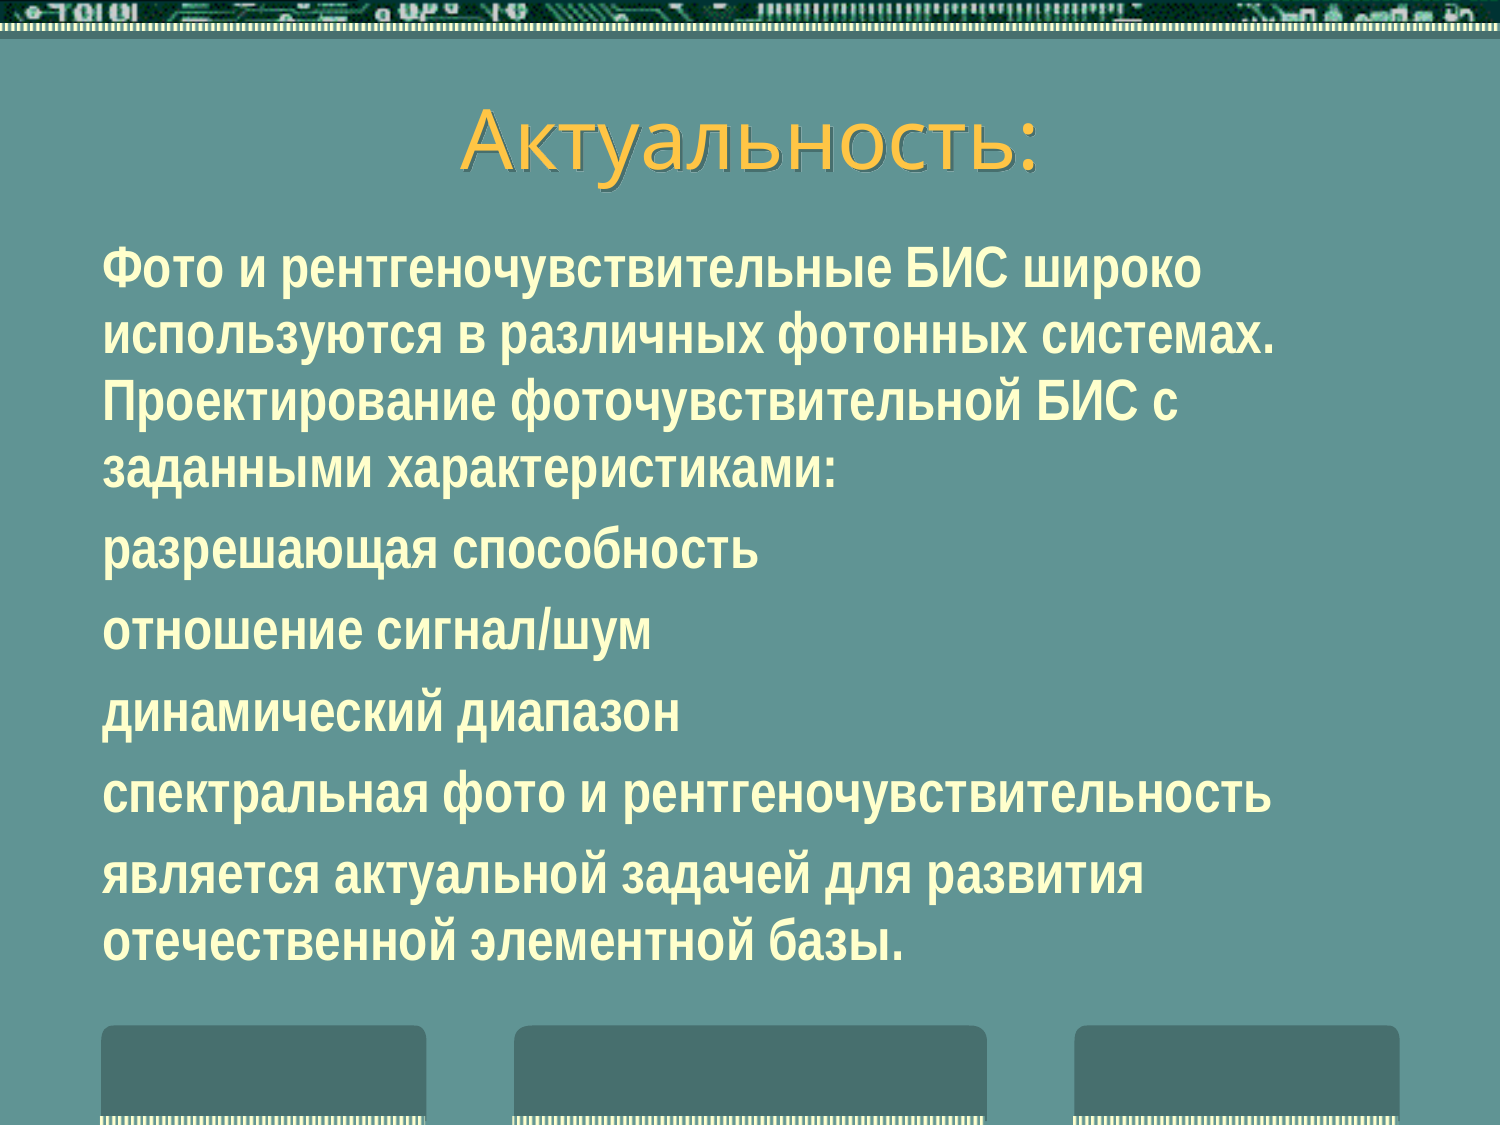

# Актуальность:
Фото и рентгеночувствительные БИС широко используются в различных фотонных системах. Проектирование фоточувствительной БИС с заданными характеристиками:
разрешающая способность
отношение сигнал/шум
динамический диапазон
спектральная фото и рентгеночувствительность
является актуальной задачей для развития отечественной элементной базы.